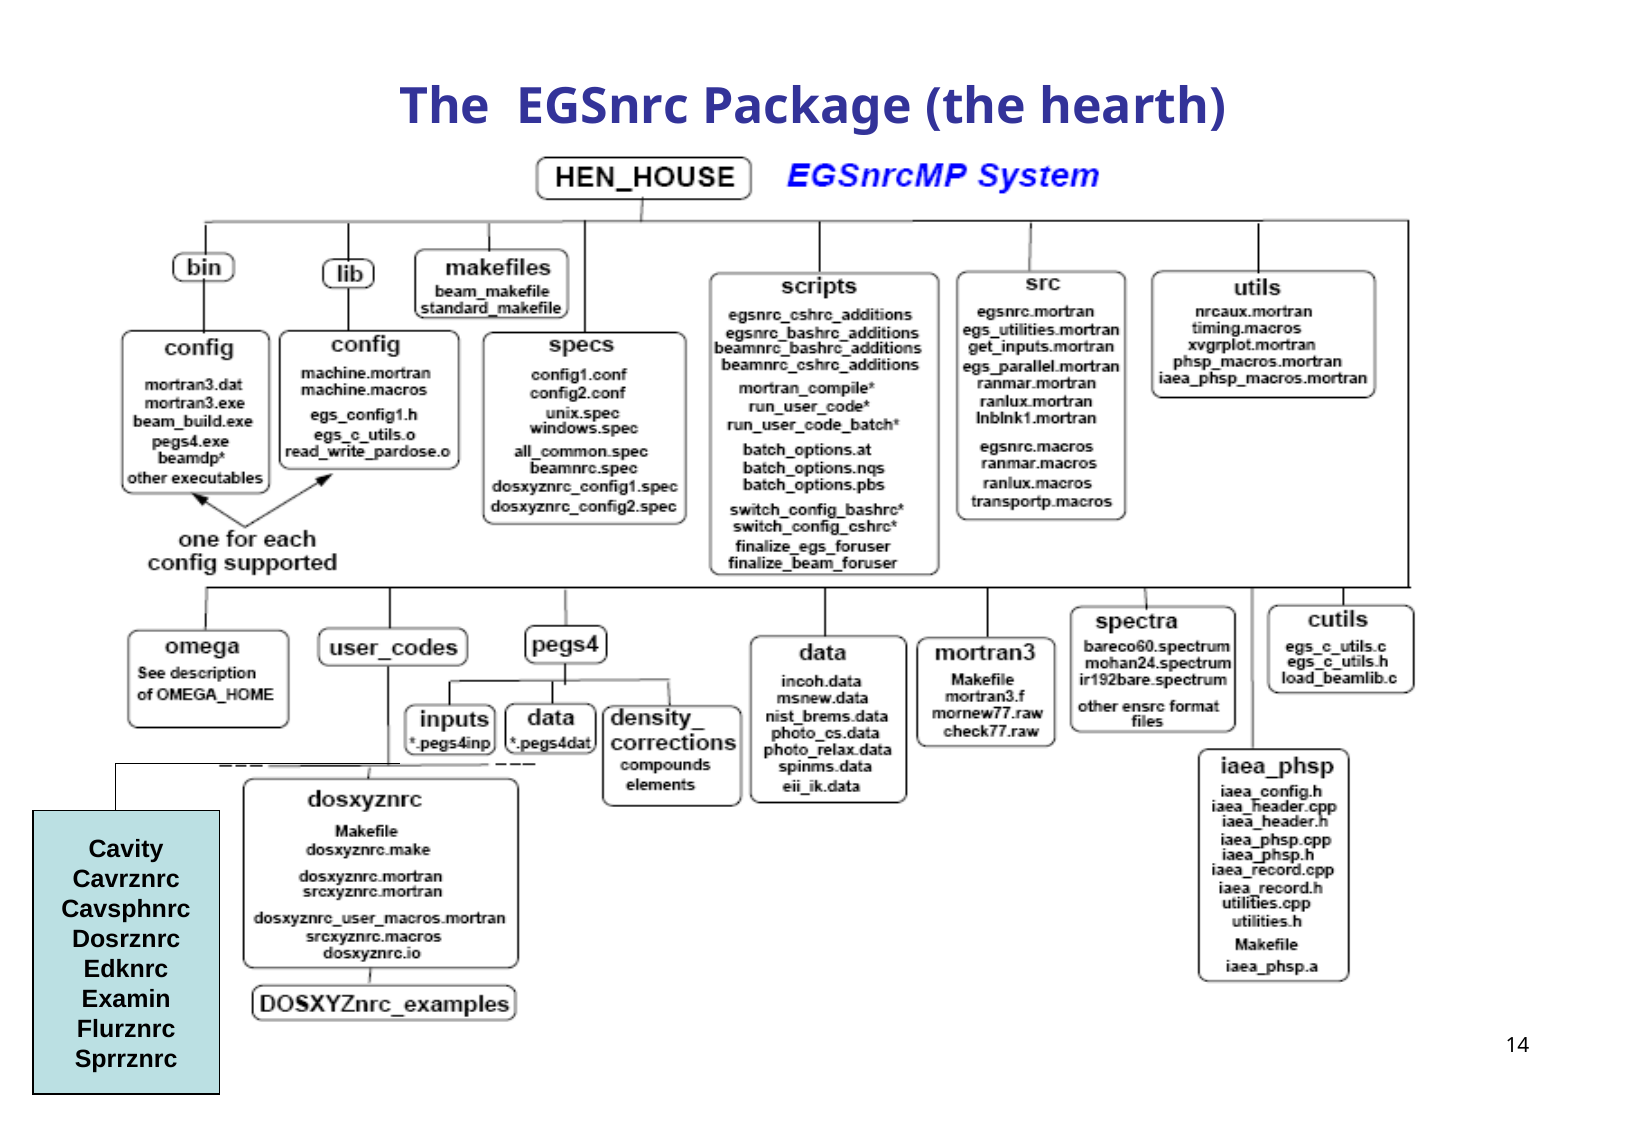

The EGSnrc Package (the hearth)
Cavity
Cavrznrc
Cavsphnrc
Dosrznrc
Edknrc
Examin
Flurznrc
Sprrznrc
14